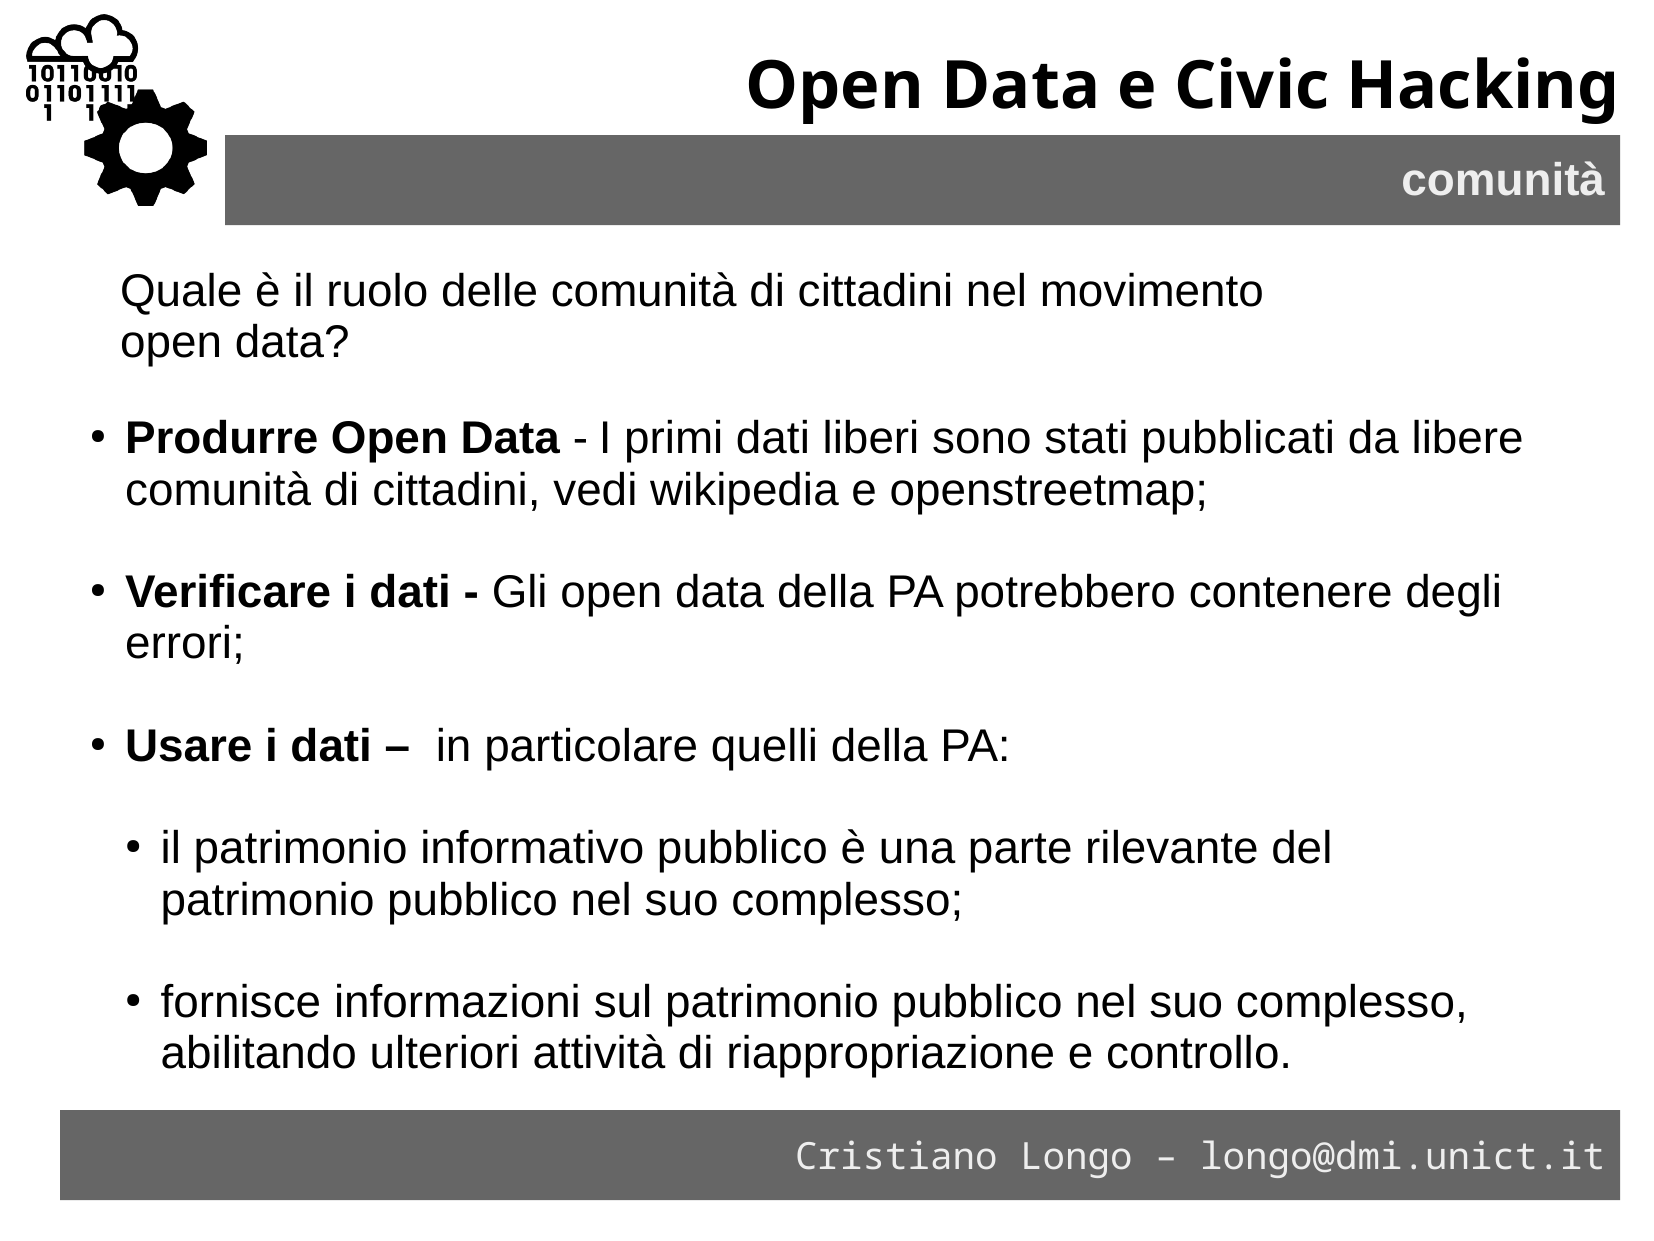

Open Data e Civic Hacking
comunità
Quale è il ruolo delle comunità di cittadini nel movimento open data?
Produrre Open Data - I primi dati liberi sono stati pubblicati da libere comunità di cittadini, vedi wikipedia e openstreetmap;
Verificare i dati - Gli open data della PA potrebbero contenere degli errori;
Usare i dati – in particolare quelli della PA:
il patrimonio informativo pubblico è una parte rilevante del patrimonio pubblico nel suo complesso;
fornisce informazioni sul patrimonio pubblico nel suo complesso, abilitando ulteriori attività di riappropriazione e controllo.
Cristiano Longo – longo@dmi.unict.it